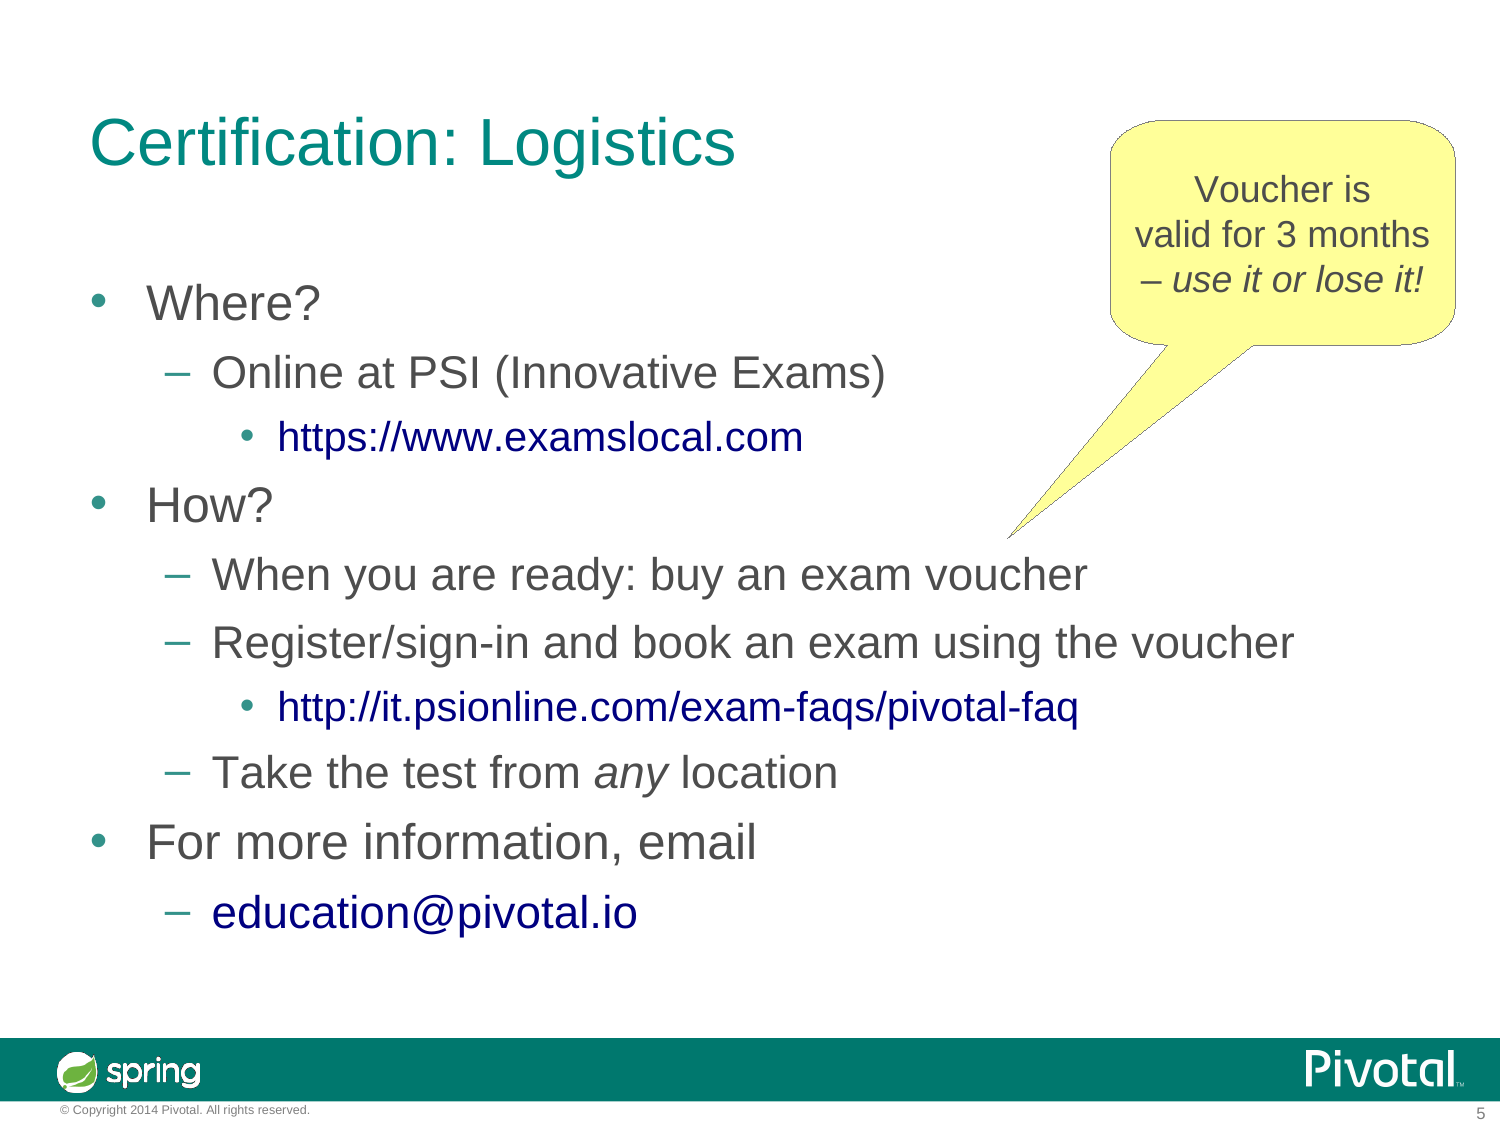

# Certification: Logistics
Voucher is
valid for 3 months
– use it or lose it!
Where?
Online at PSI (Innovative Exams)
https://www.examslocal.com
How?
When you are ready: buy an exam voucher
Register/sign-in and book an exam using the voucher
http://it.psionline.com/exam-faqs/pivotal-faq
Take the test from any location
For more information, email
education@pivotal.io